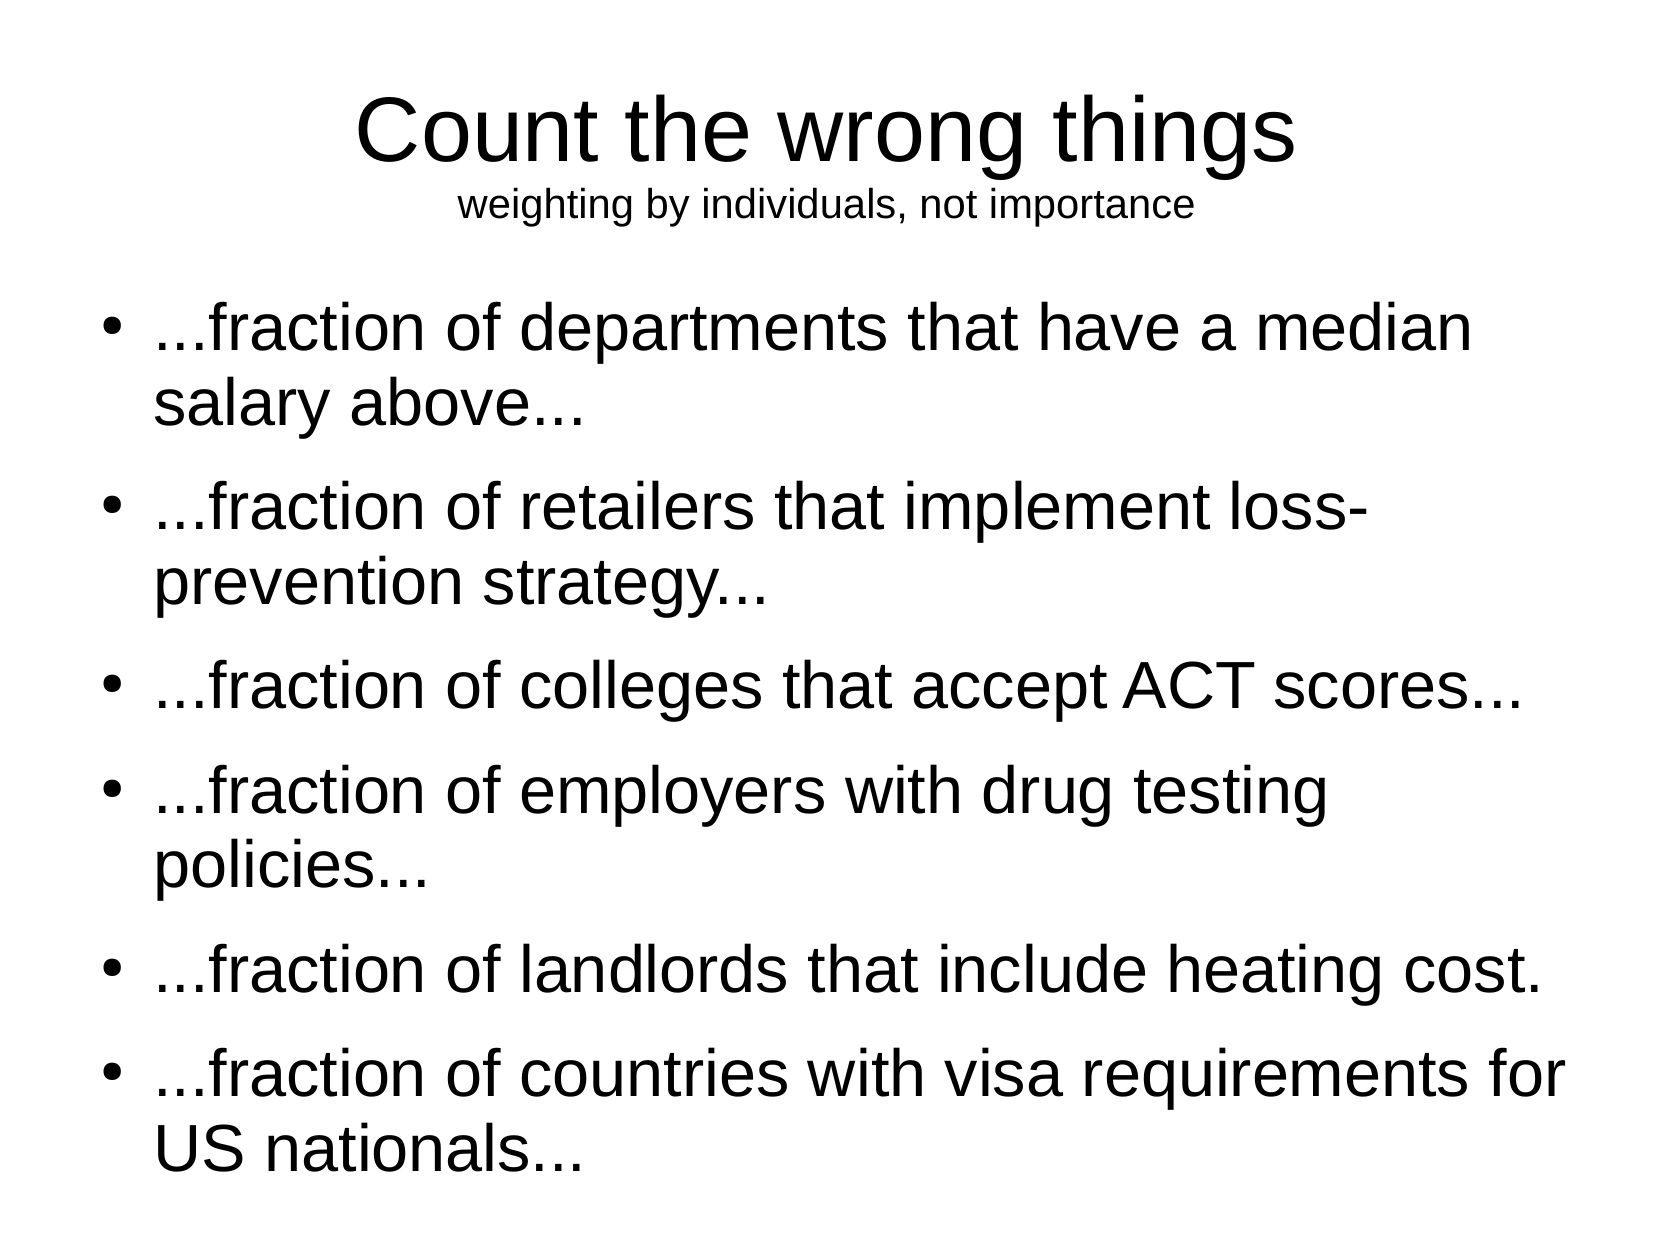

# Count the wrong things weighting by individuals, not importance
...fraction of departments that have a median salary above...
...fraction of retailers that implement loss-prevention strategy...
...fraction of colleges that accept ACT scores...
...fraction of employers with drug testing policies...
...fraction of landlords that include heating cost.
...fraction of countries with visa requirements for US nationals...